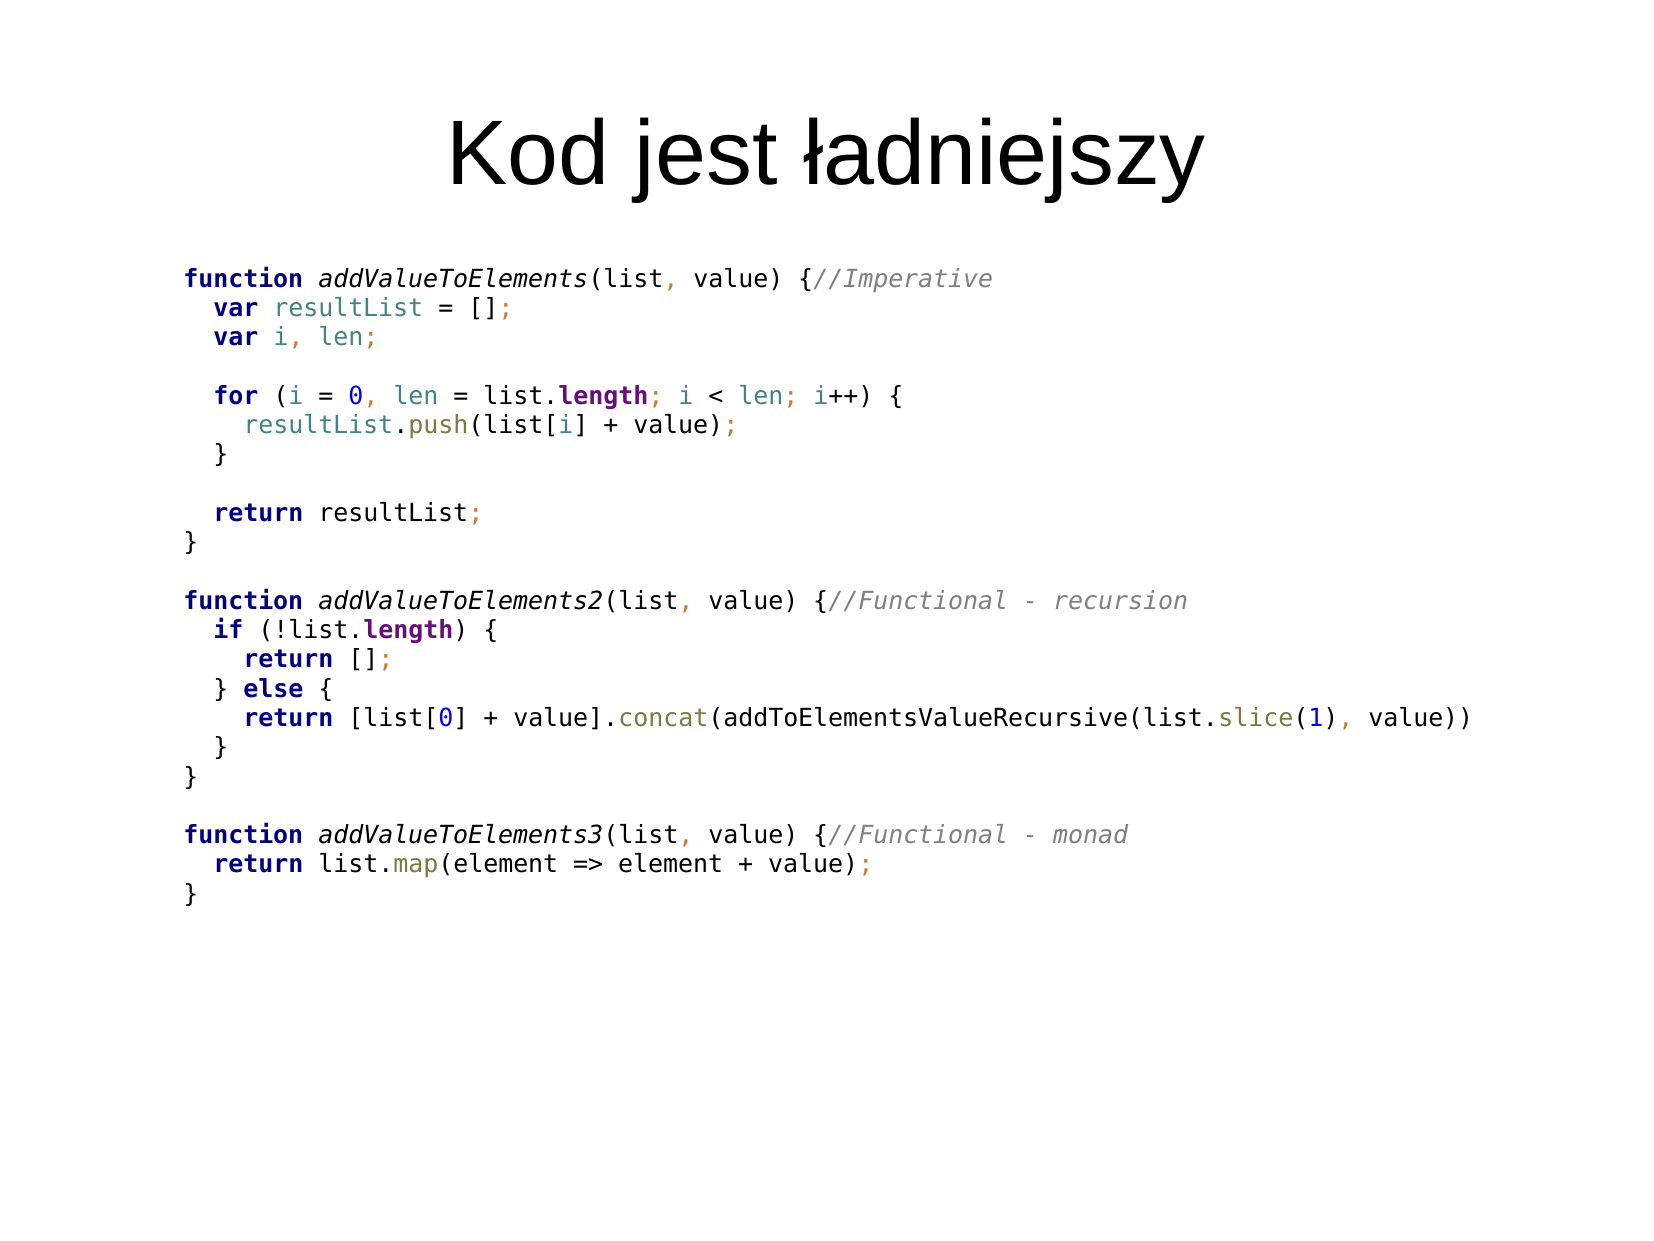

# Kod jest ładniejszy
function addValueToElements(list, value) {//Imperative
 var resultList = [];
 var i, len;
 for (i = 0, len = list.length; i < len; i++) {
 resultList.push(list[i] + value);
 }
 return resultList;
}
function addValueToElements2(list, value) {//Functional - recursion
 if (!list.length) {
 return [];
 } else {
 return [list[0] + value].concat(addToElementsValueRecursive(list.slice(1), value))
 }
}
function addValueToElements3(list, value) {//Functional - monad
 return list.map(element => element + value);
}